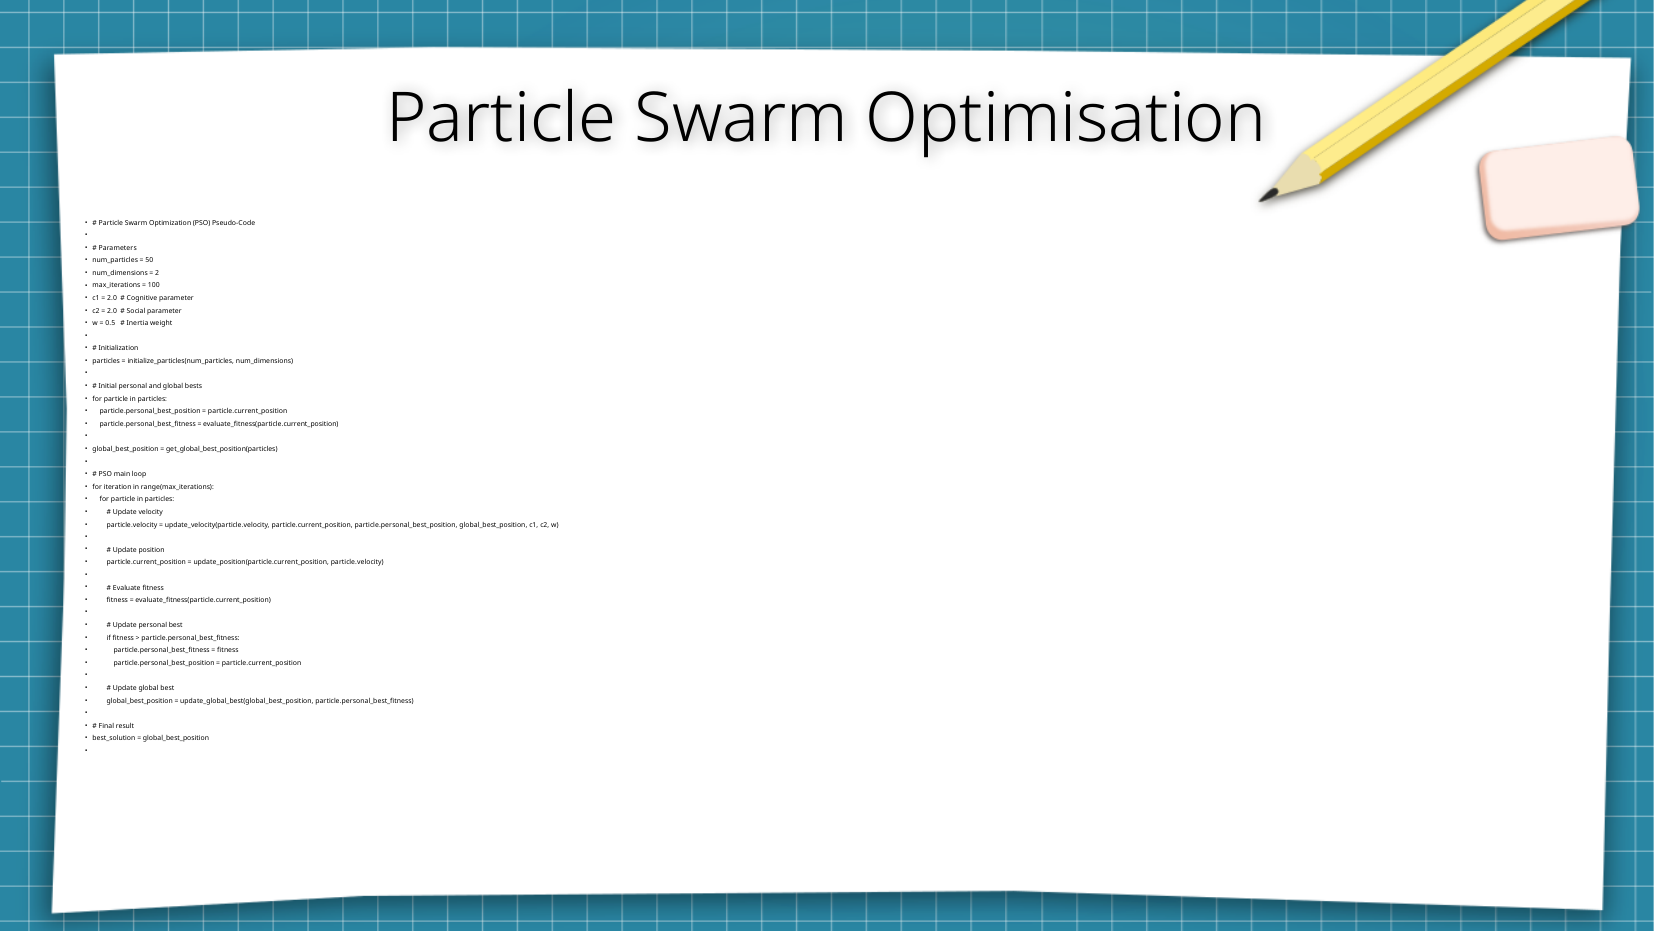

# Particle Swarm Optimisation
# Particle Swarm Optimization (PSO) Pseudo-Code
# Parameters
num_particles = 50
num_dimensions = 2
max_iterations = 100
c1 = 2.0 # Cognitive parameter
c2 = 2.0 # Social parameter
w = 0.5 # Inertia weight
# Initialization
particles = initialize_particles(num_particles, num_dimensions)
# Initial personal and global bests
for particle in particles:
 particle.personal_best_position = particle.current_position
 particle.personal_best_fitness = evaluate_fitness(particle.current_position)
global_best_position = get_global_best_position(particles)
# PSO main loop
for iteration in range(max_iterations):
 for particle in particles:
 # Update velocity
 particle.velocity = update_velocity(particle.velocity, particle.current_position, particle.personal_best_position, global_best_position, c1, c2, w)
 # Update position
 particle.current_position = update_position(particle.current_position, particle.velocity)
 # Evaluate fitness
 fitness = evaluate_fitness(particle.current_position)
 # Update personal best
 if fitness > particle.personal_best_fitness:
 particle.personal_best_fitness = fitness
 particle.personal_best_position = particle.current_position
 # Update global best
 global_best_position = update_global_best(global_best_position, particle.personal_best_fitness)
# Final result
best_solution = global_best_position